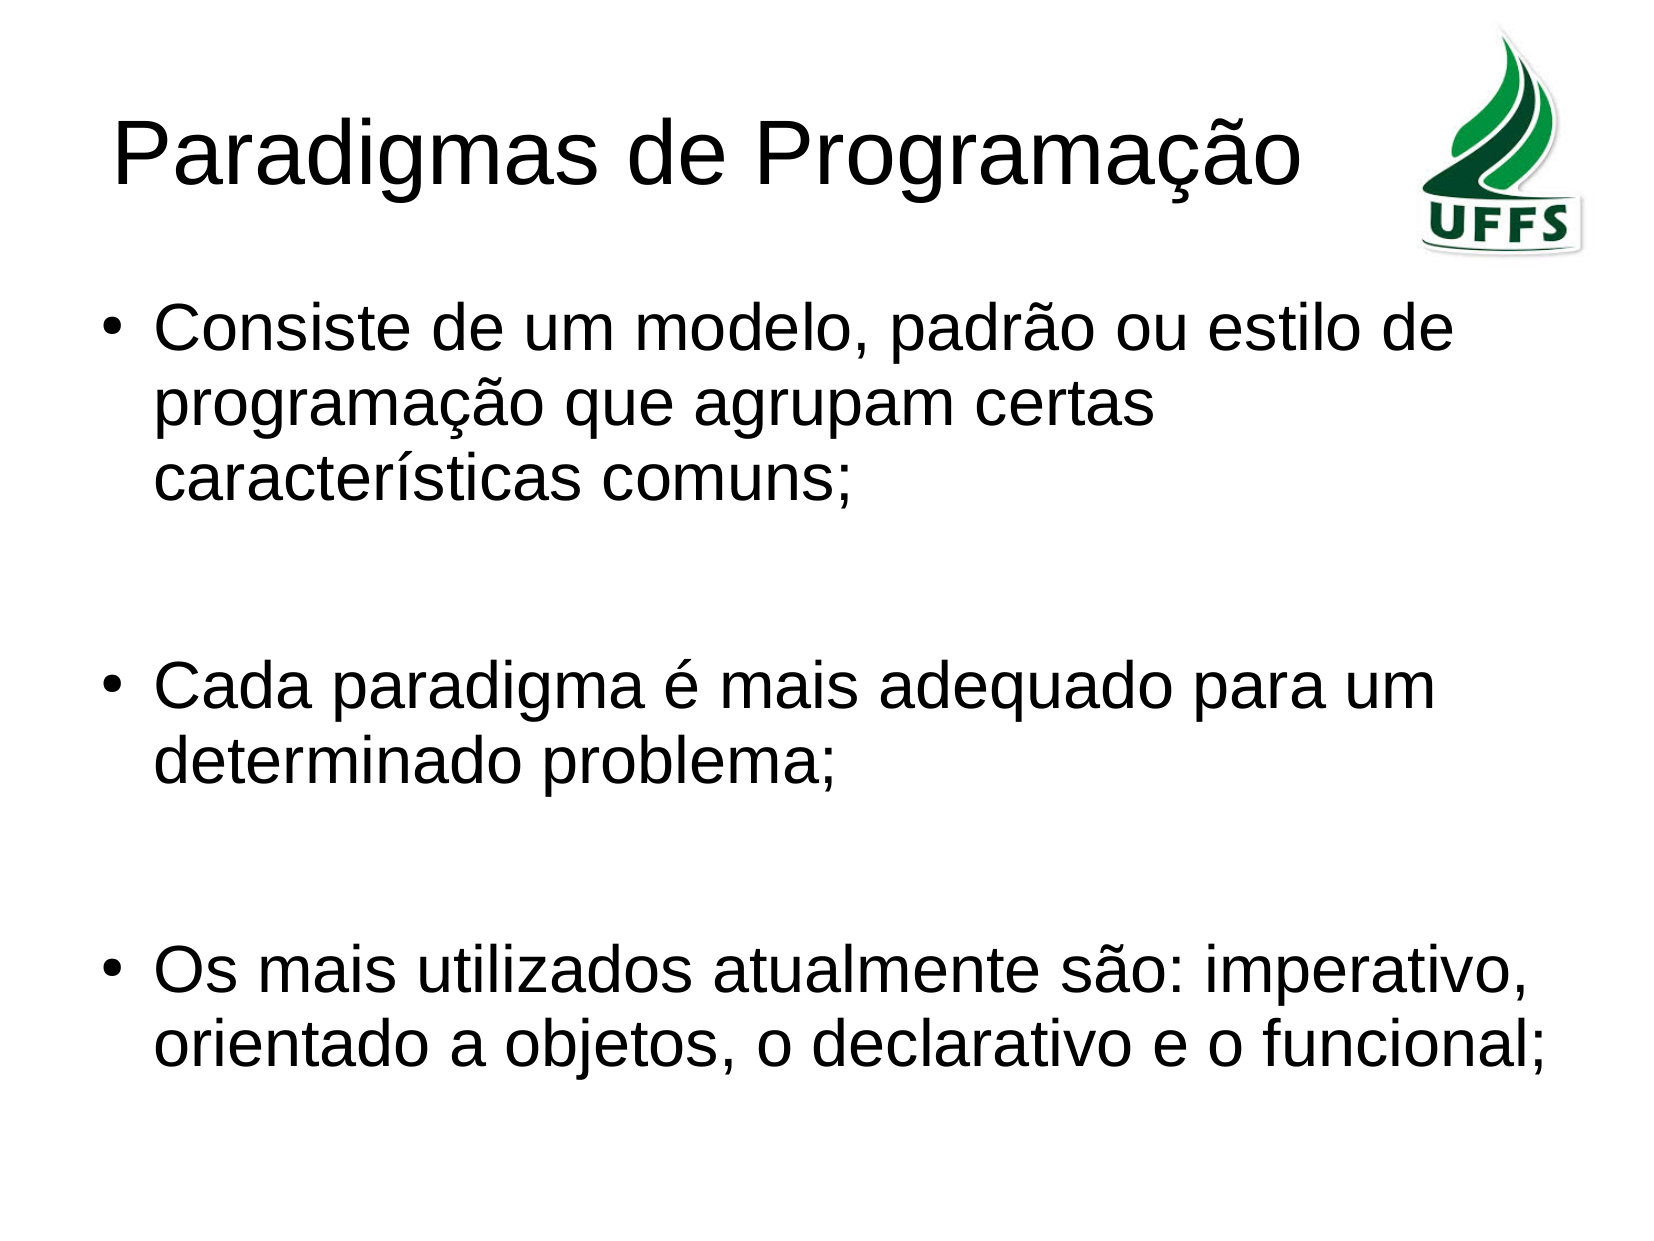

# Paradigmas de Programação
Consiste de um modelo, padrão ou estilo de programação que agrupam certas características comuns;
Cada paradigma é mais adequado para um determinado problema;
Os mais utilizados atualmente são: imperativo, orientado a objetos, o declarativo e o funcional;